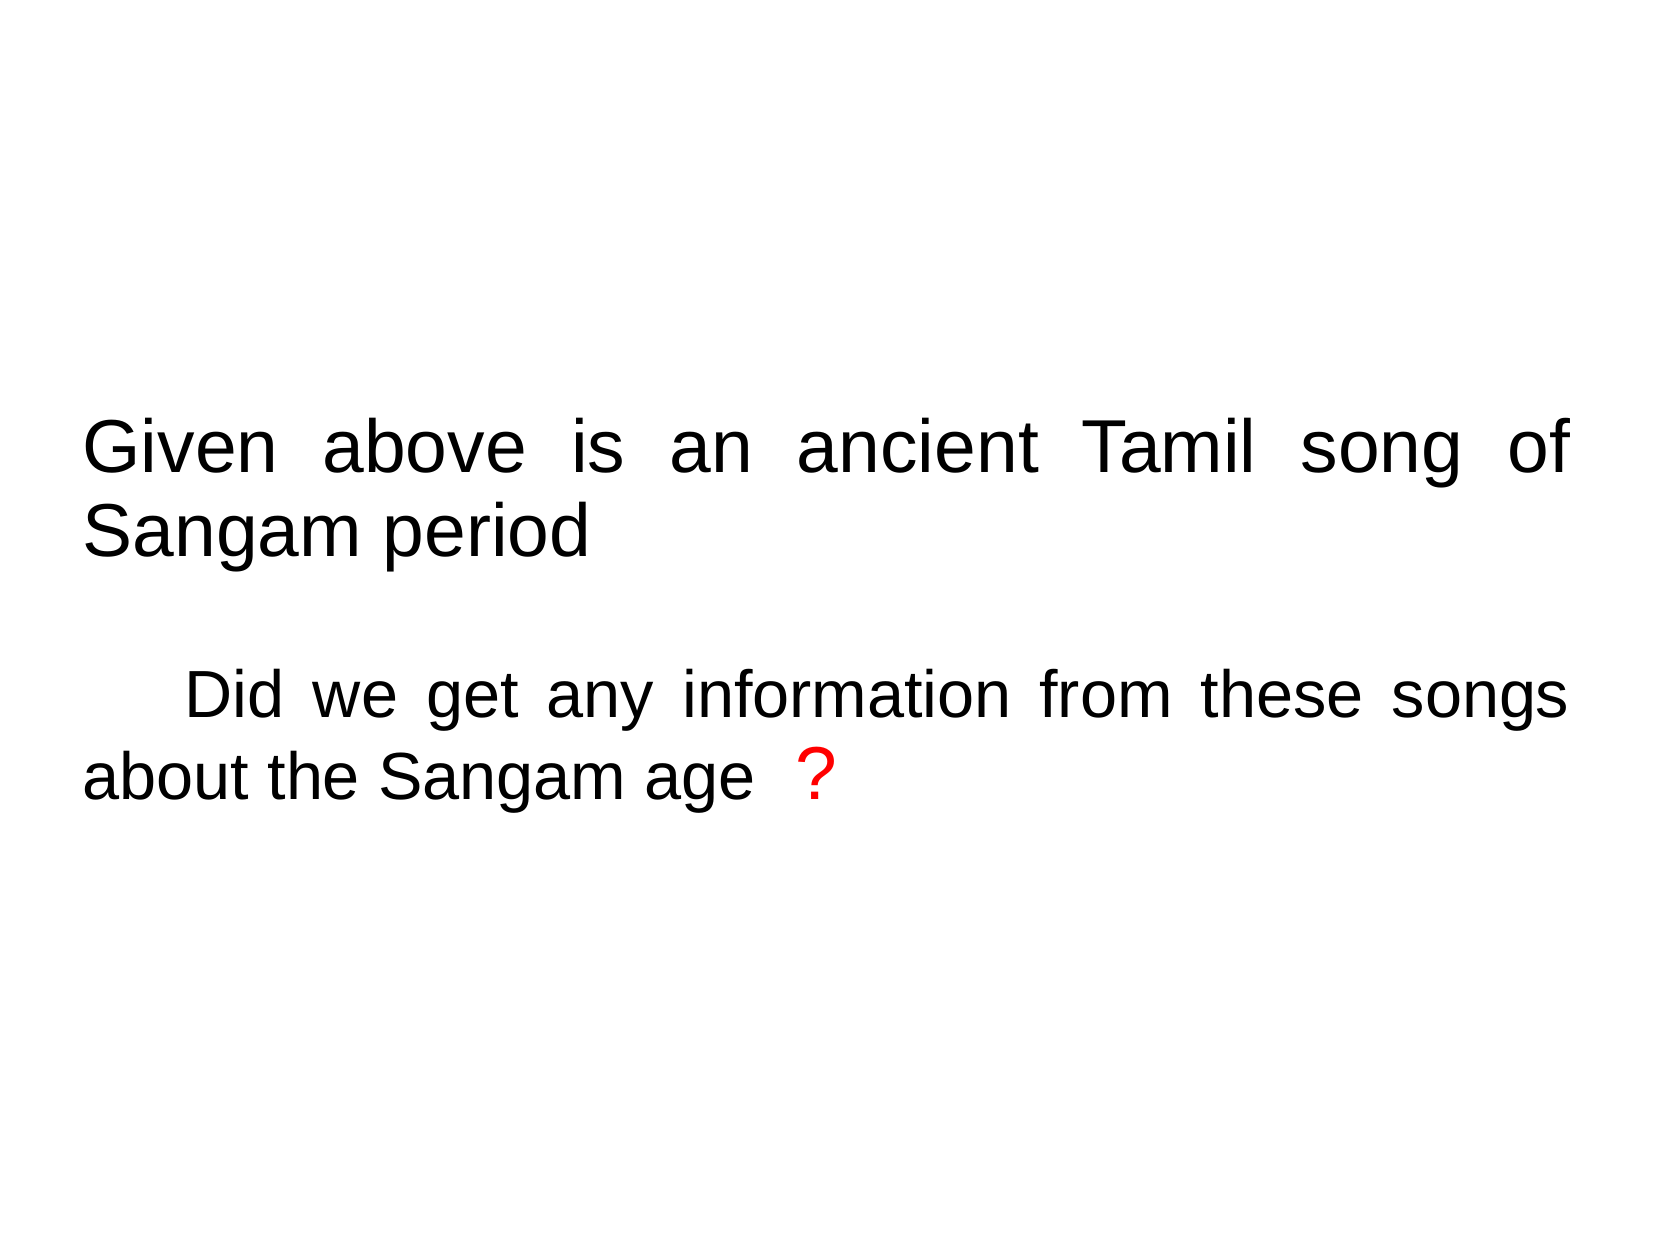

# Given above is an ancient Tamil song of Sangam period
	 Did we get any information from these songs about the Sangam age ?